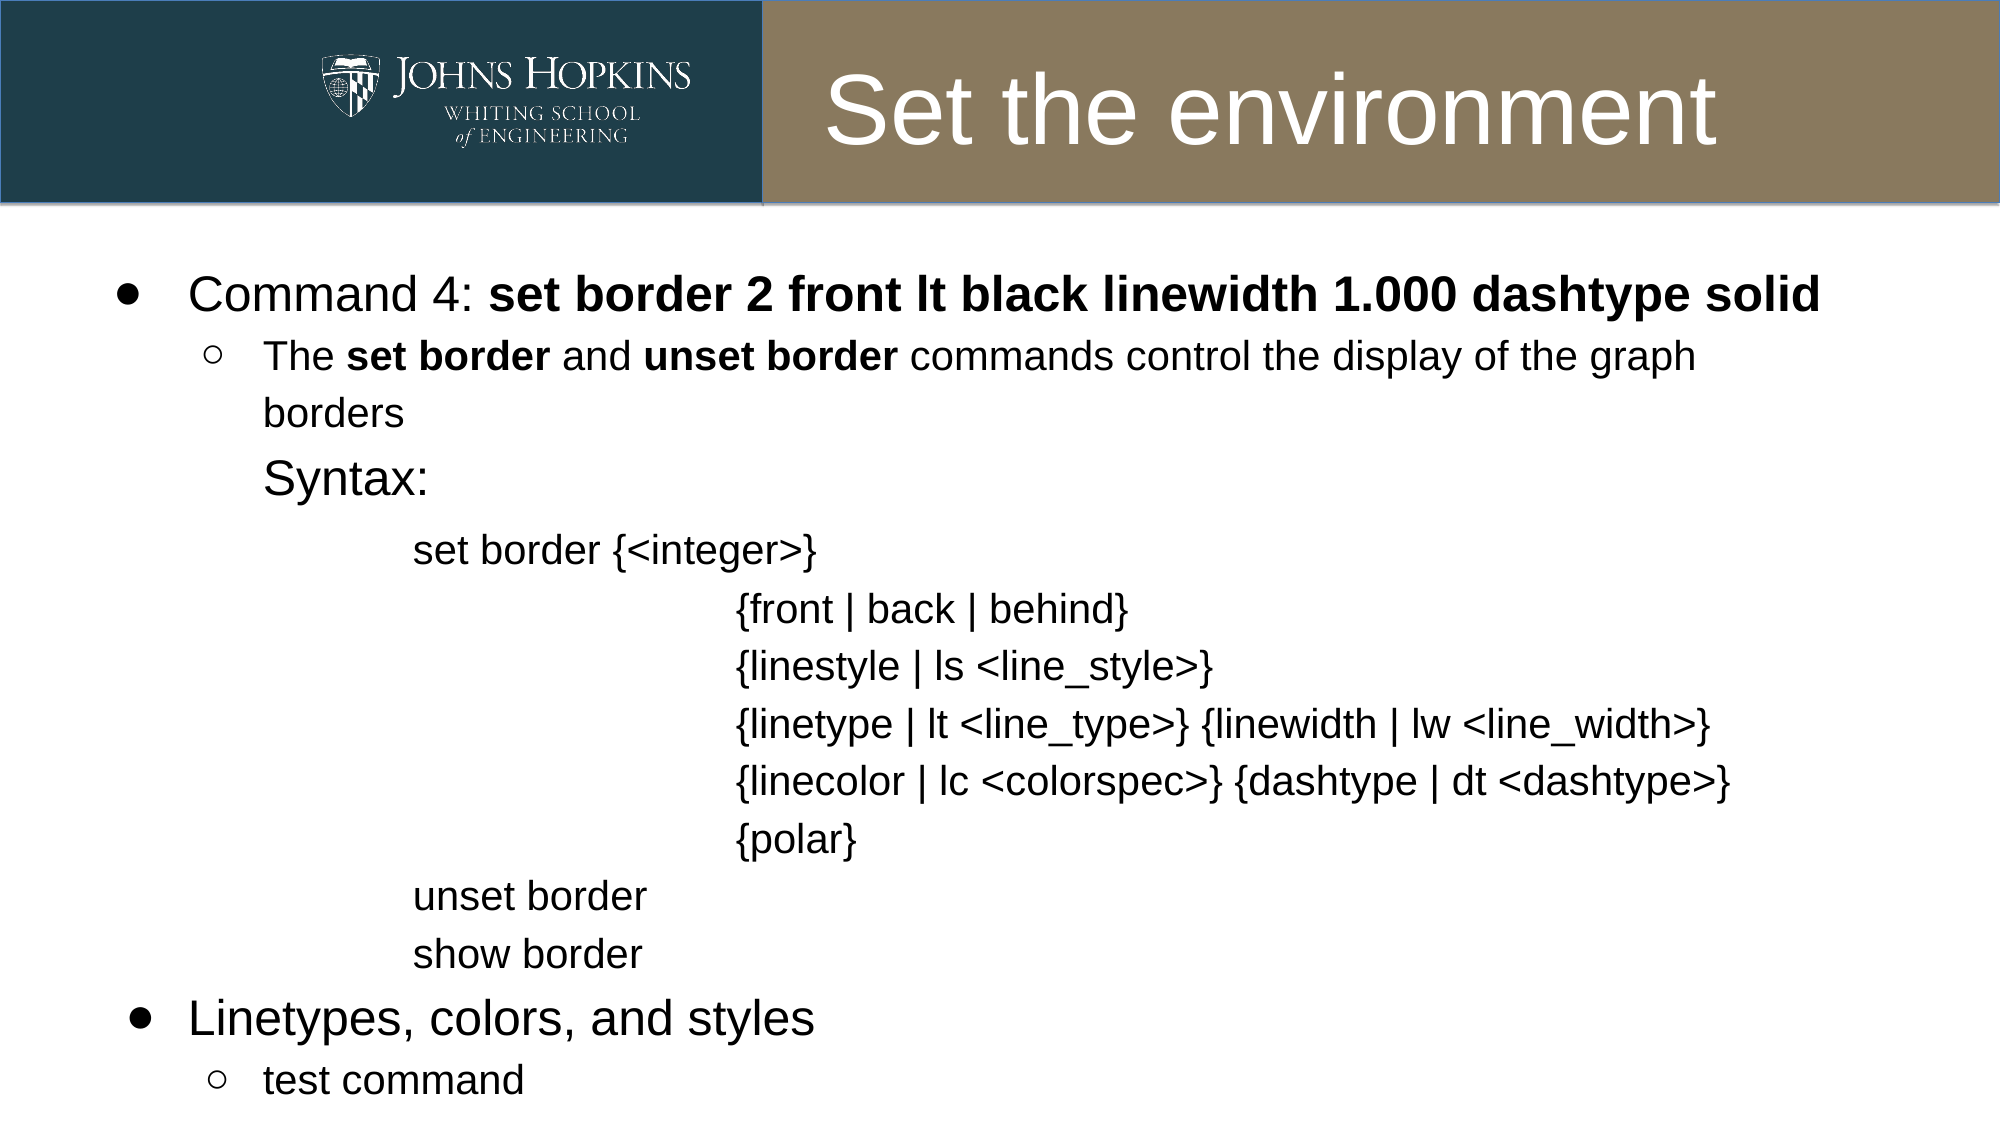

Set the environment
Command 4: set border 2 front lt black linewidth 1.000 dashtype solid
The set border and unset border commands control the display of the graph borders
Syntax:
 	set border {<integer>}
{front | back | behind}
{linestyle | ls <line_style>}
{linetype | lt <line_type>} {linewidth | lw <line_width>}
{linecolor | lc <colorspec>} {dashtype | dt <dashtype>}
{polar}
unset border
show border
Linetypes, colors, and styles
test command